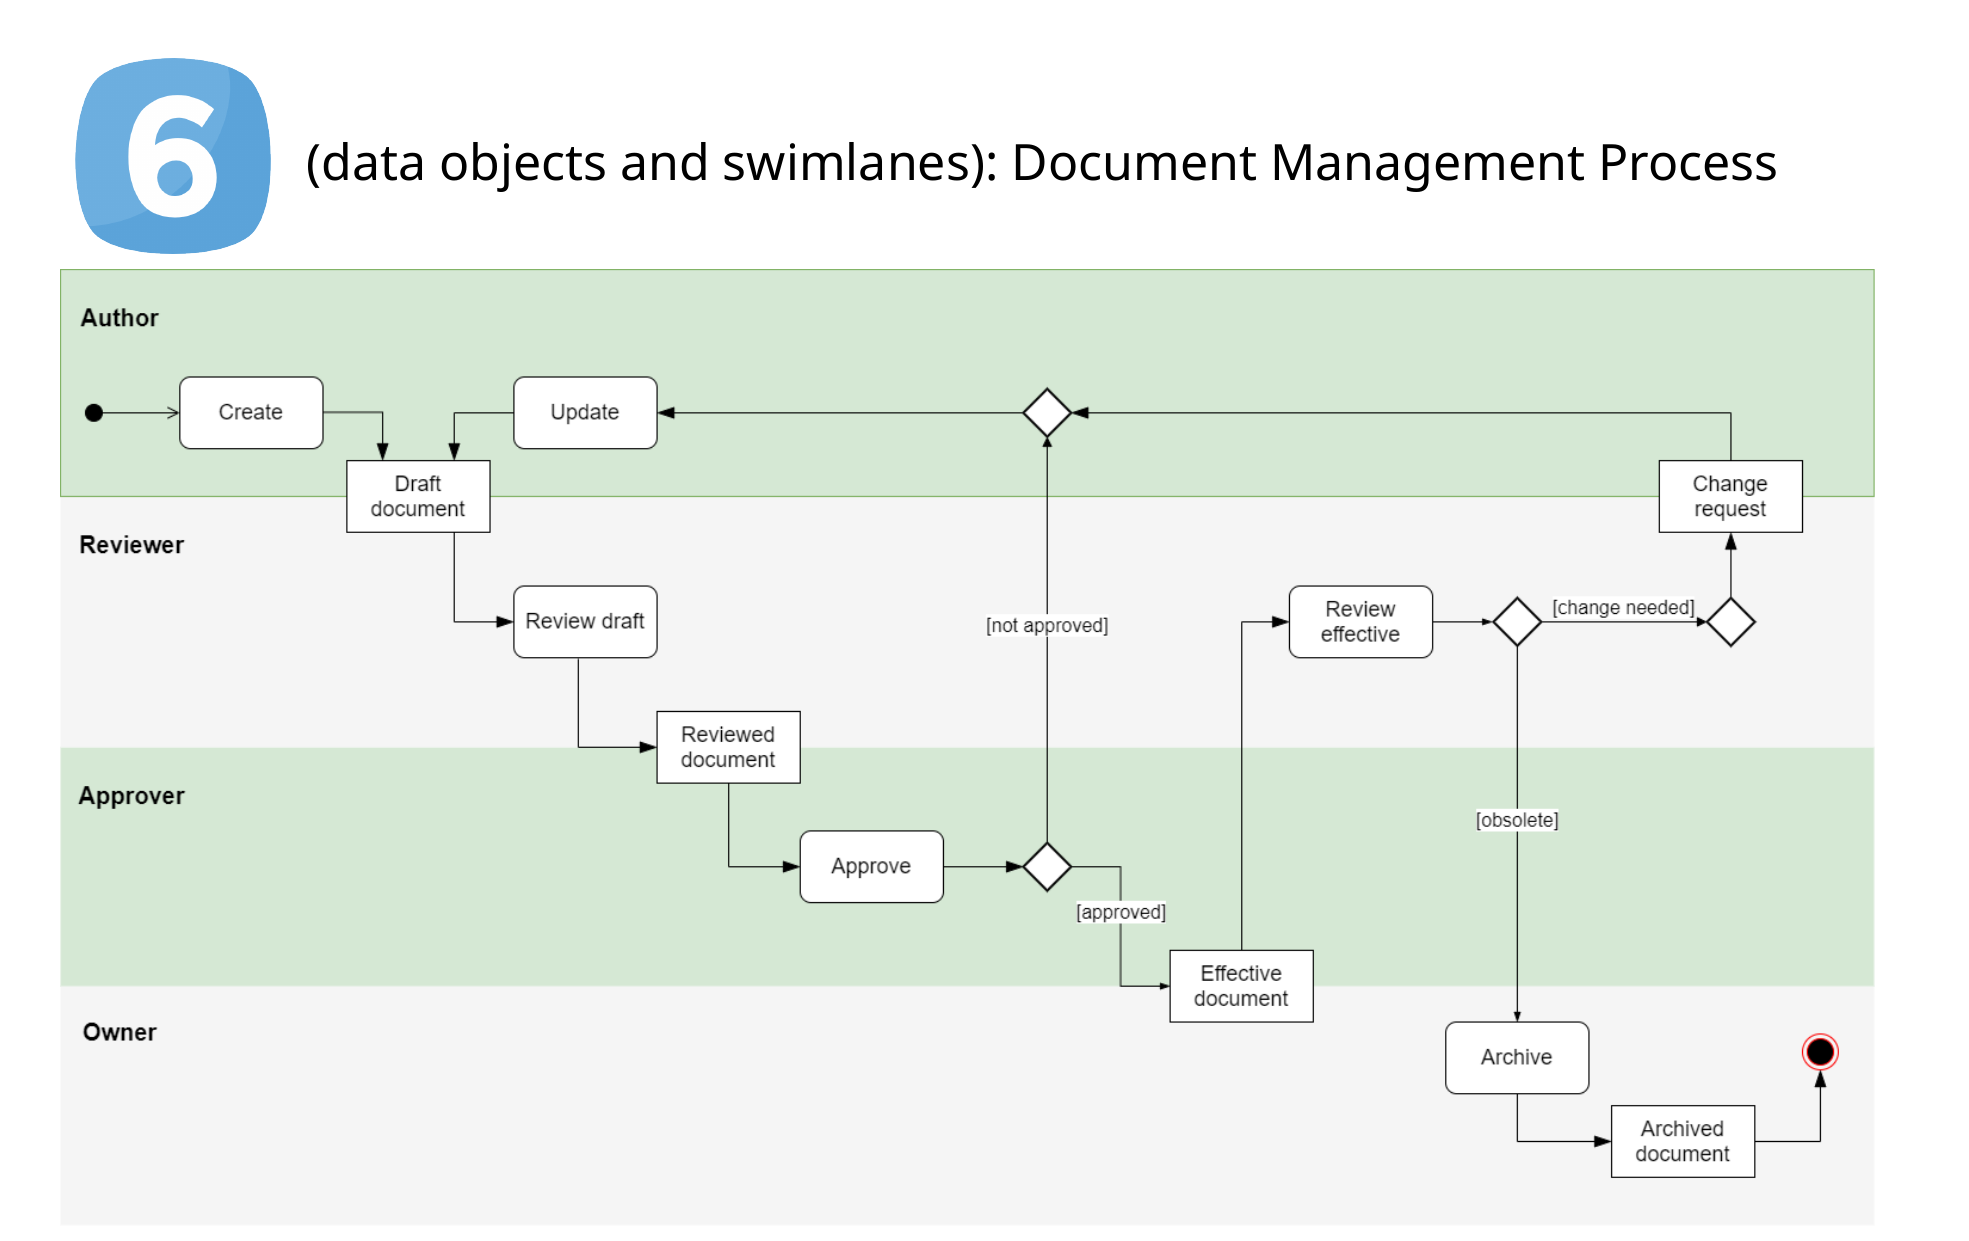

(data objects and swimlanes): Document Management Process